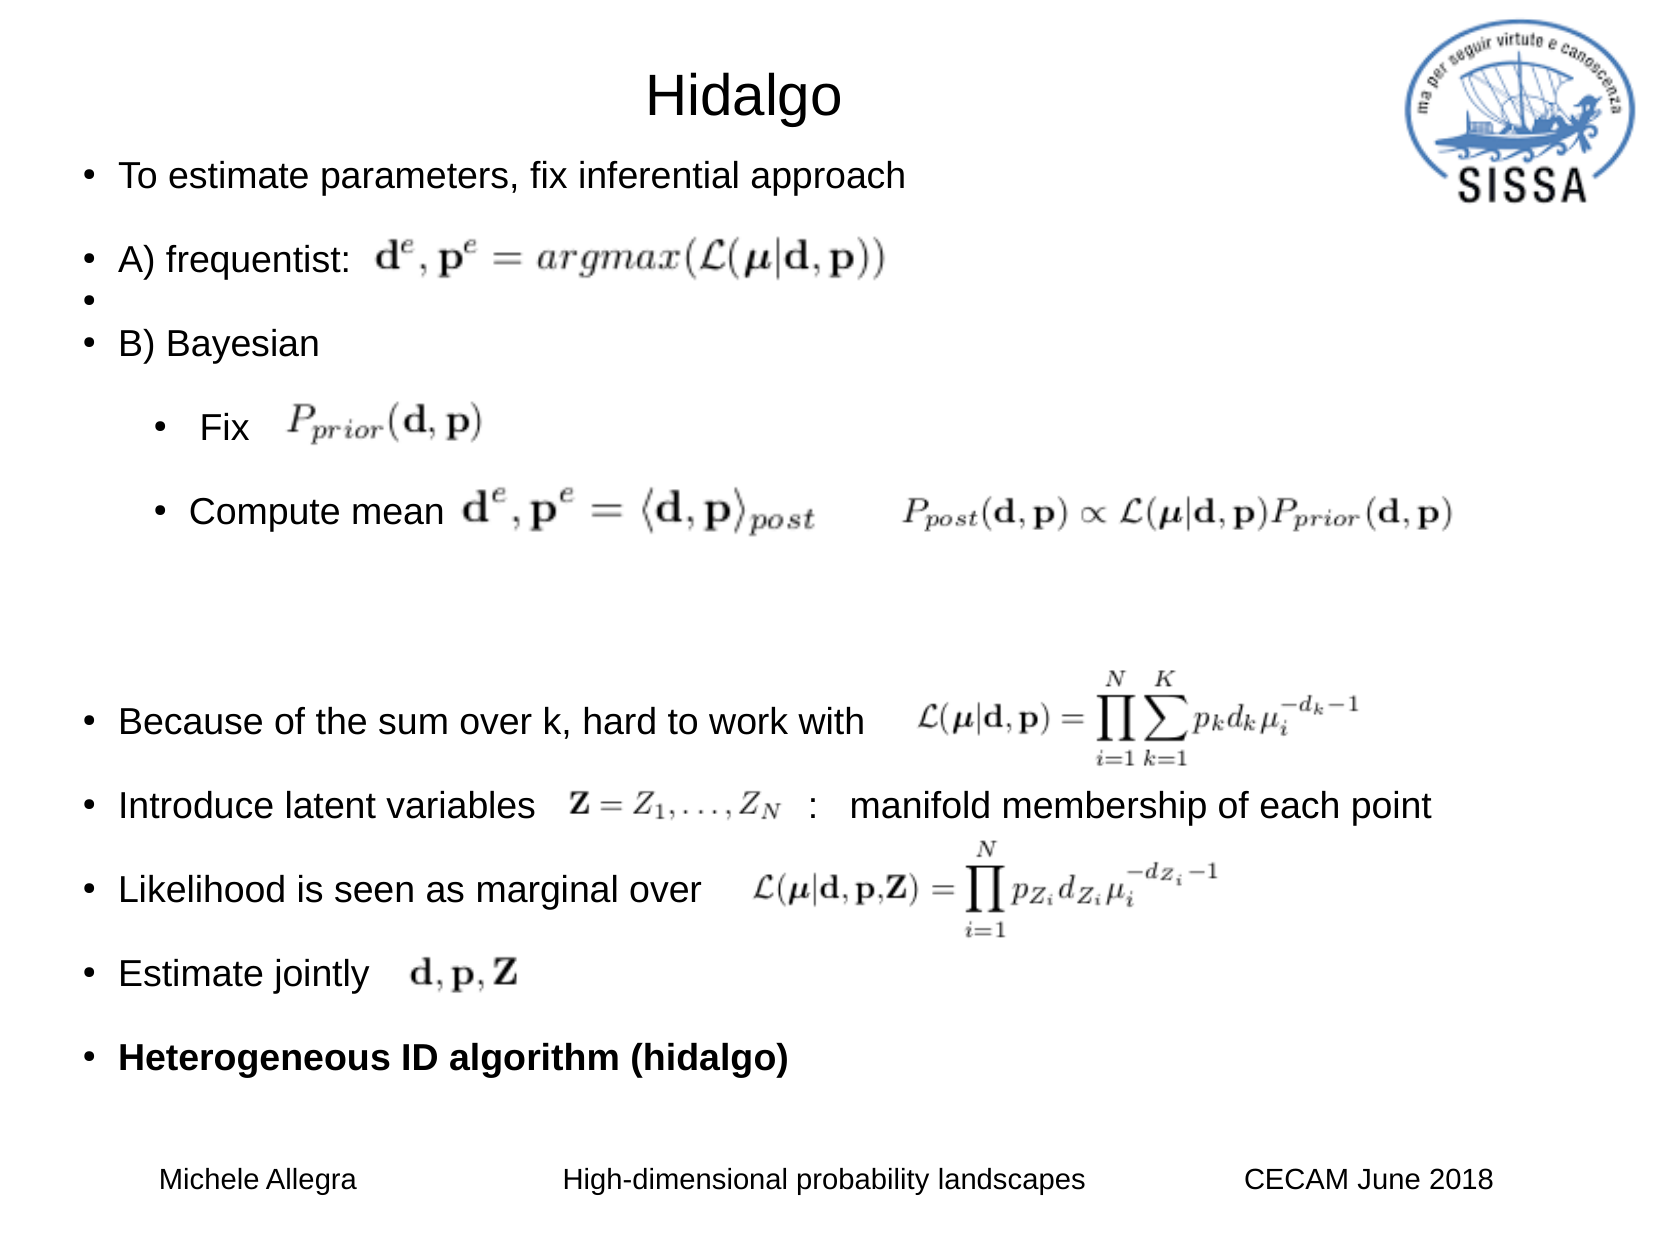

# Hidalgo
To estimate parameters, fix inferential approach
A) frequentist:
B) Bayesian
 Fix
Compute mean
Because of the sum over k, hard to work with
Introduce latent variables : manifold membership of each point
Likelihood is seen as marginal over
Estimate jointly
Heterogeneous ID algorithm (hidalgo)
Michele Allegra High-dimensional probability landscapes CECAM June 2018